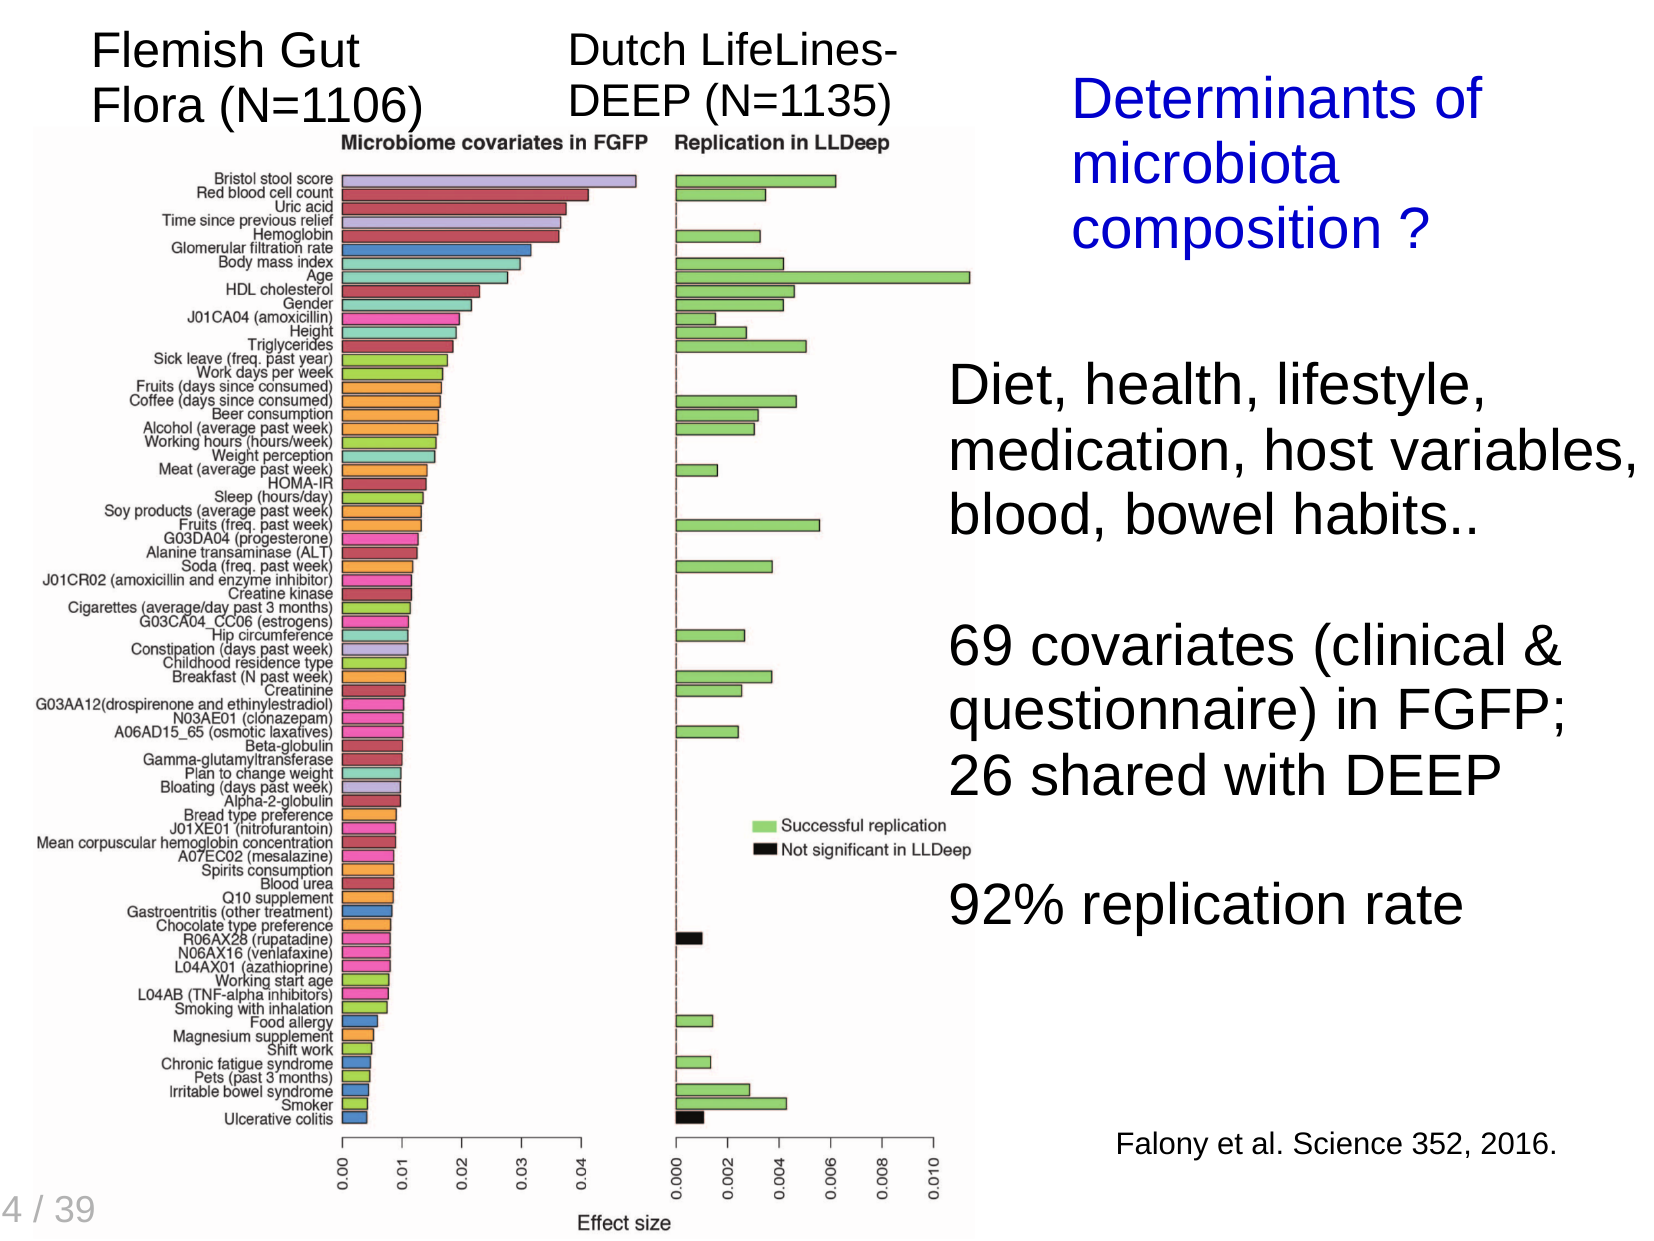

Flemish Gut Flora (N=1106)
Dutch LifeLines-DEEP (N=1135)
Determinants of microbiota composition ?
# Diet, health, lifestyle, medication, host variables, blood, bowel habits.. 69 covariates (clinical & questionnaire) in FGFP; 26 shared with DEEP 92% replication rate
Falony et al. Science 352, 2016.